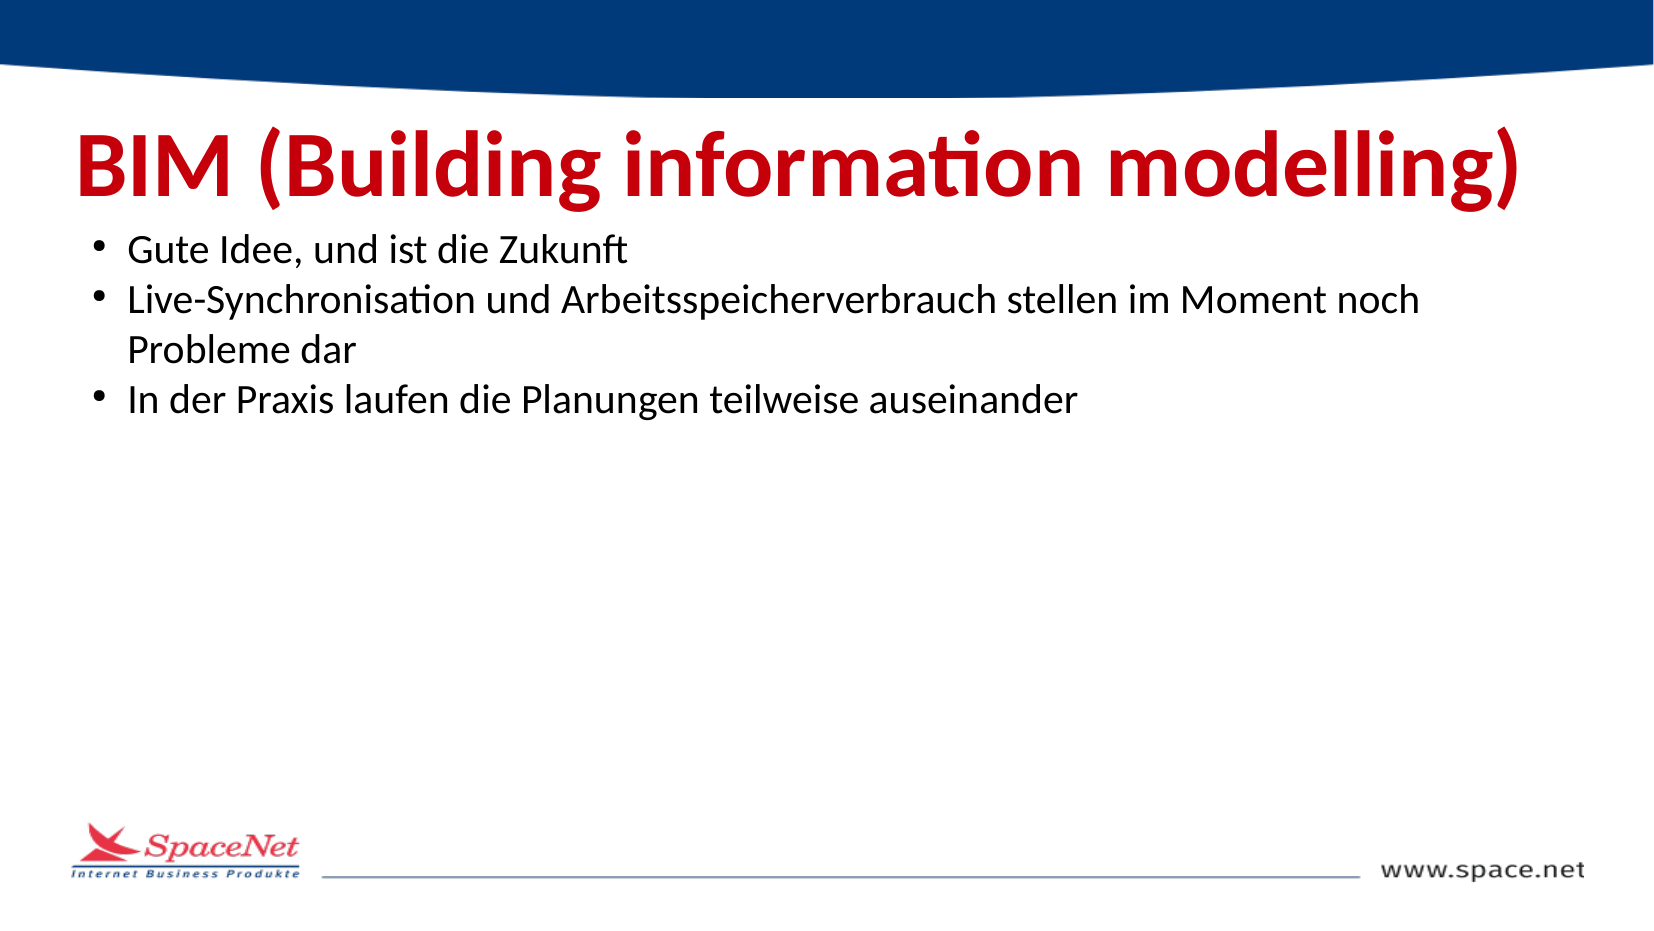

BIM (Building information modelling)
Gute Idee, und ist die Zukunft
Live-Synchronisation und Arbeitsspeicherverbrauch stellen im Moment noch Probleme dar
In der Praxis laufen die Planungen teilweise auseinander